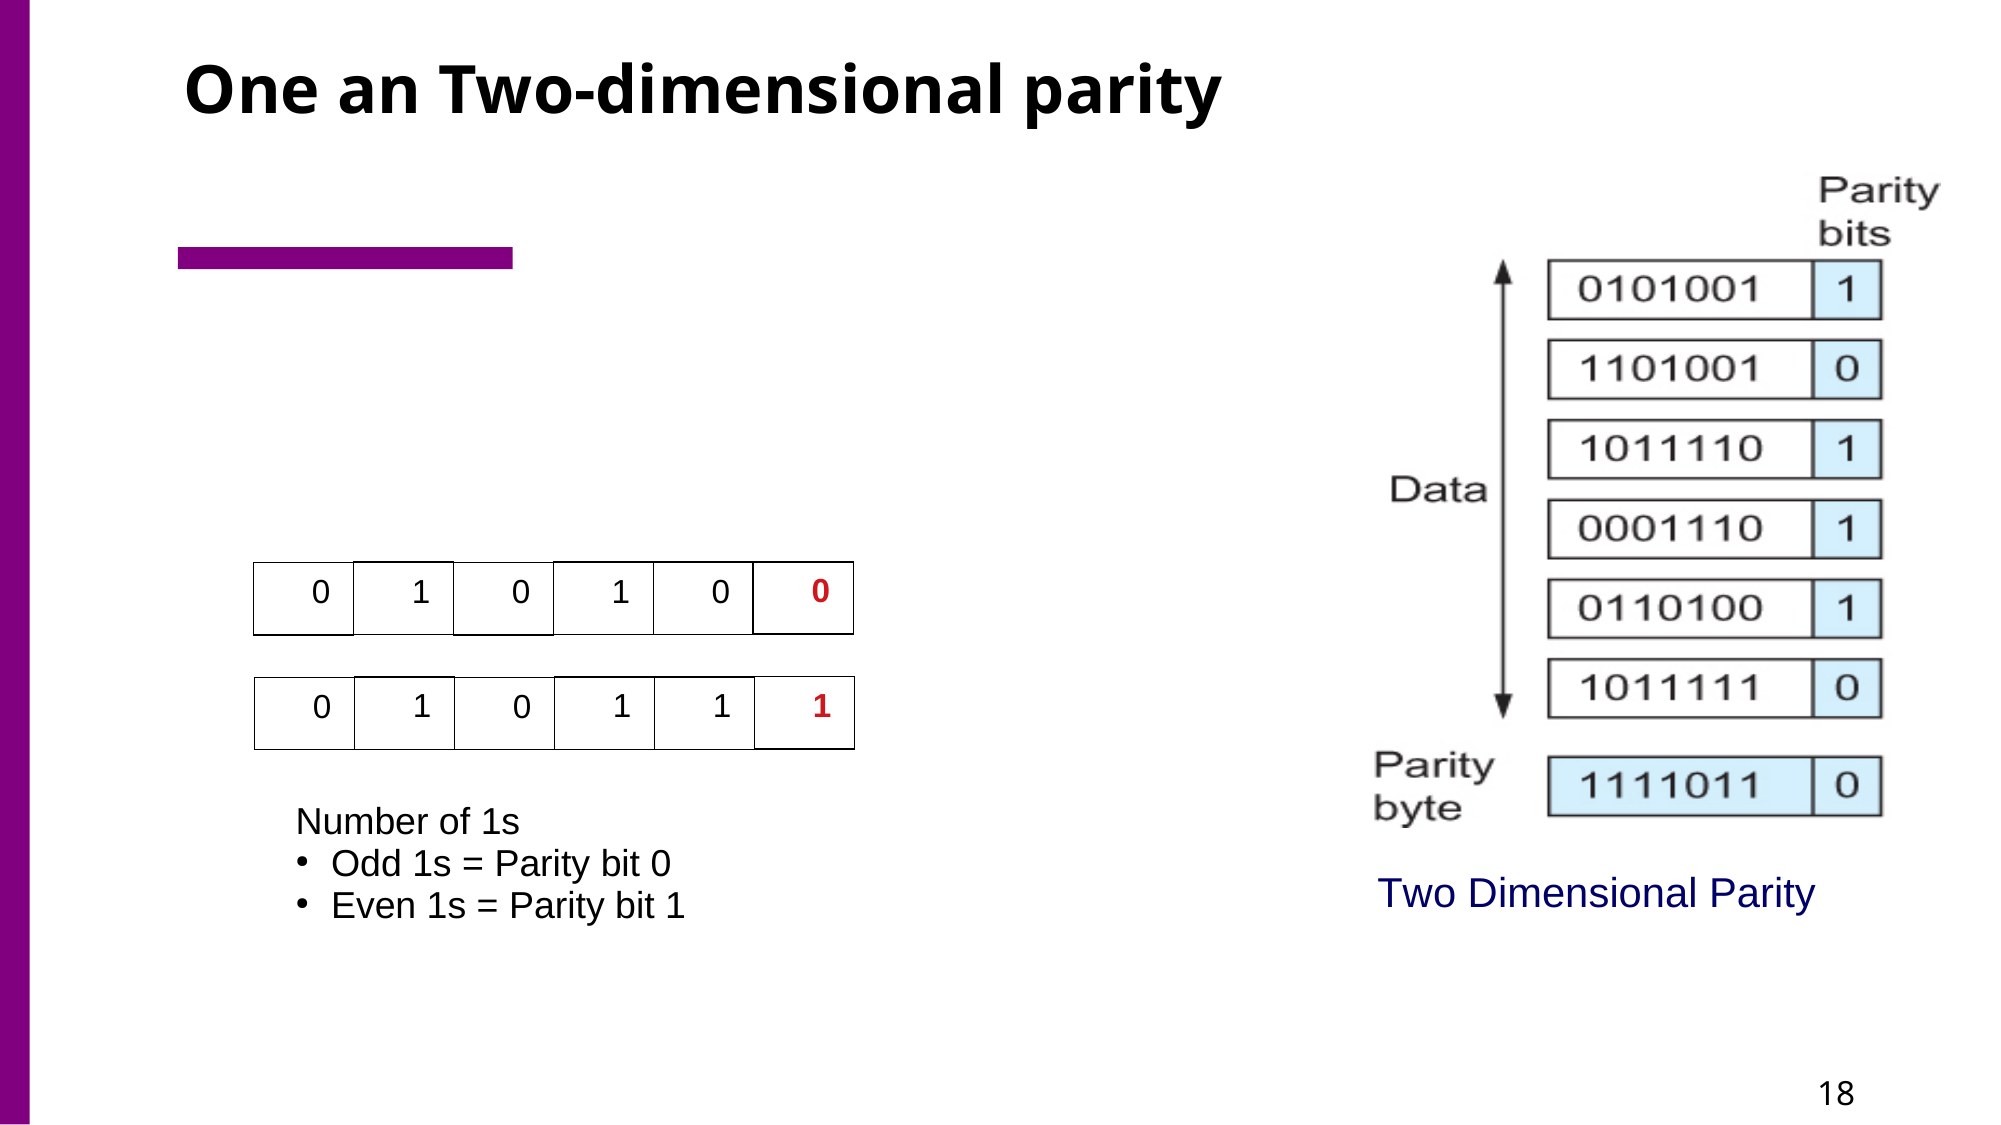

# One an Two-dimensional parity
0
0
1
0
1
0
1
1
1
0
1
0
Number of 1s
Odd 1s = Parity bit 0
Even 1s = Parity bit 1
Two Dimensional Parity